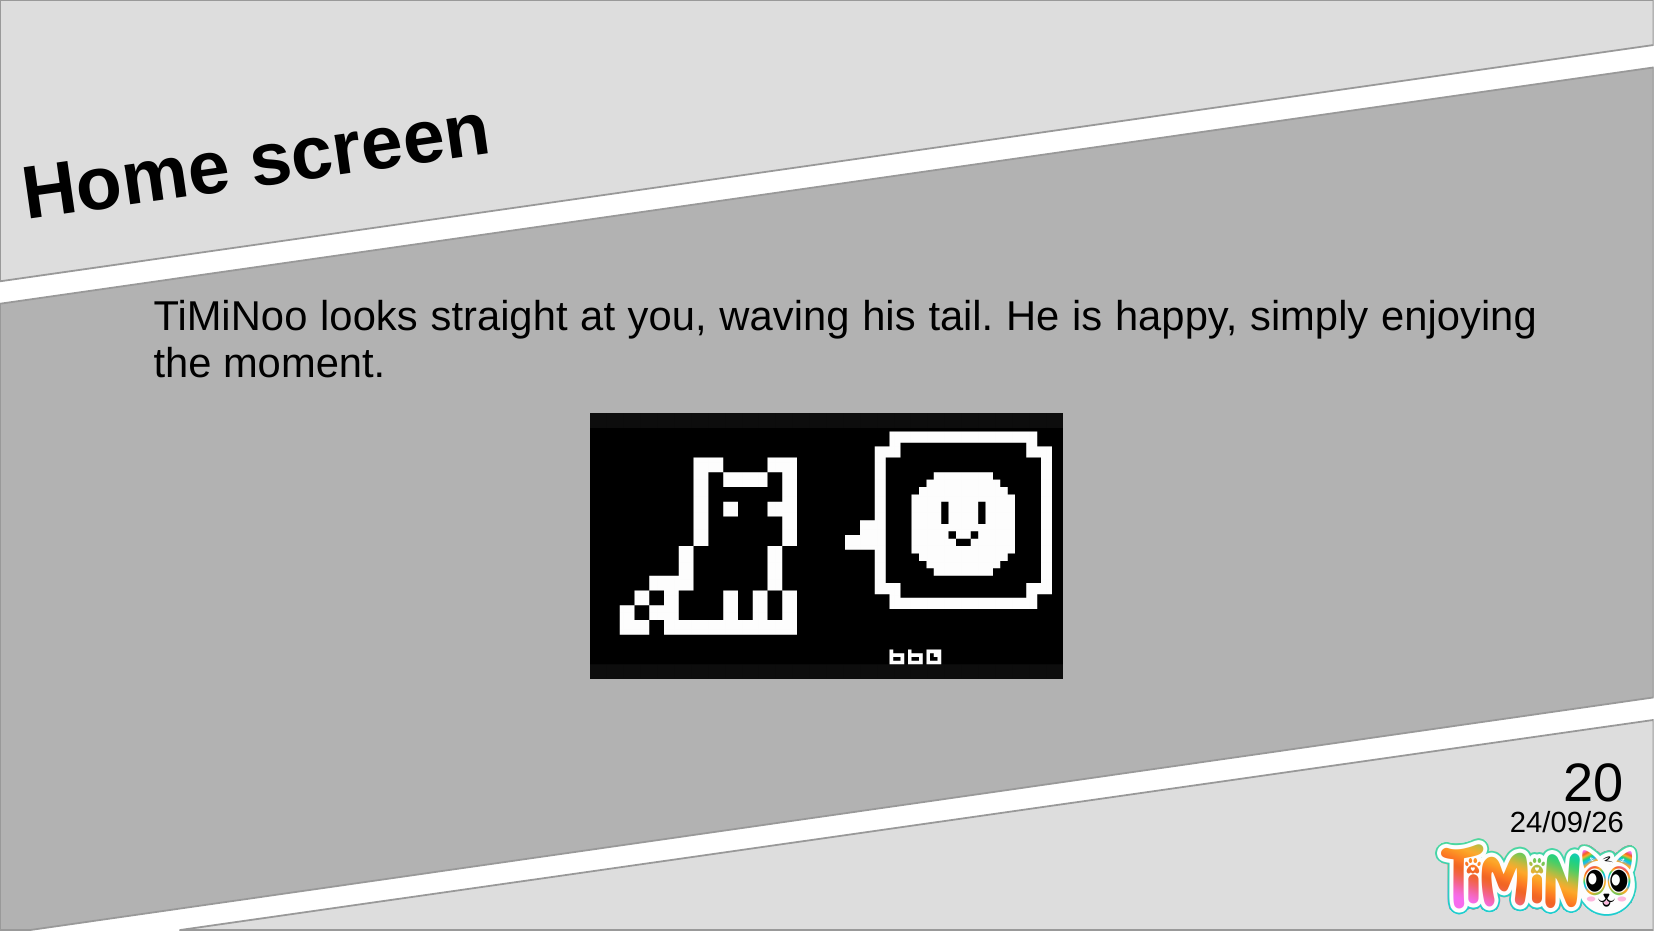

# Home screen
TiMiNoo looks straight at you, waving his tail. He is happy, simply enjoying the moment.
20